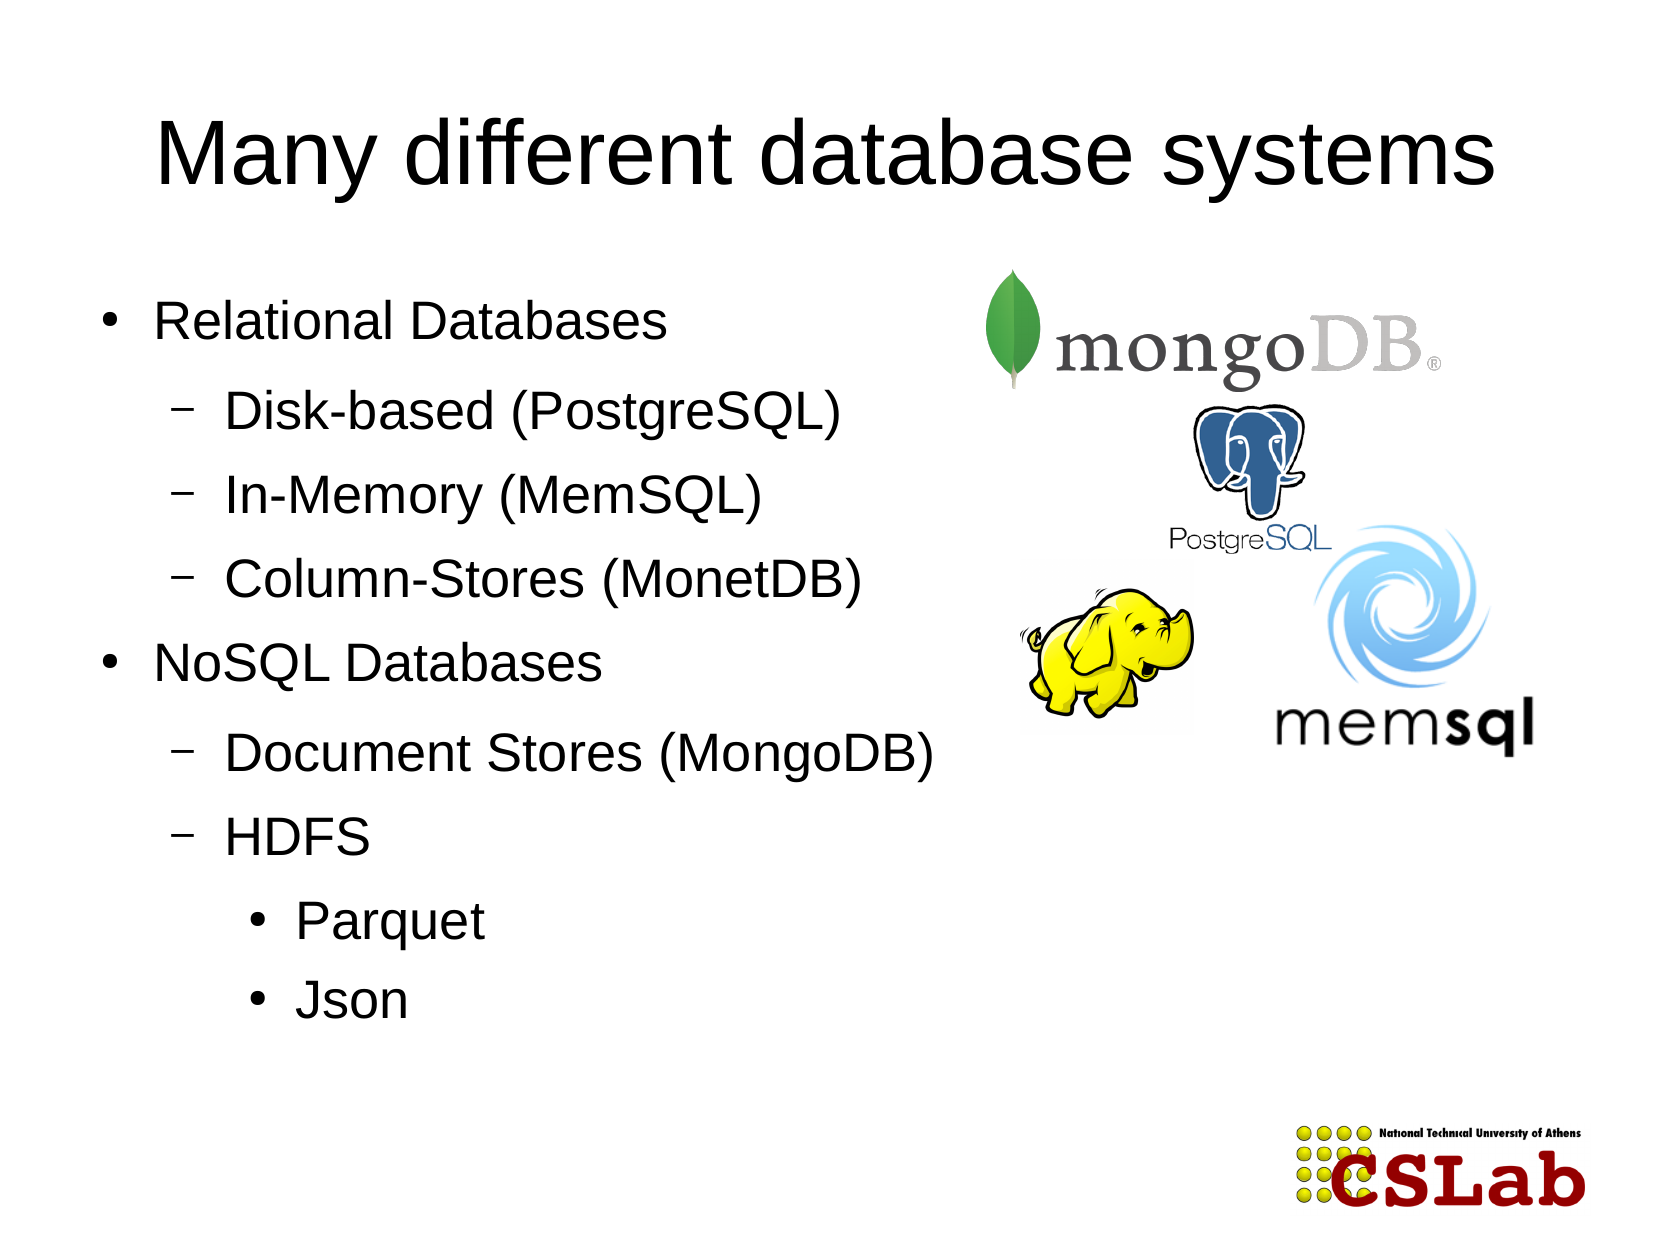

# Many different database systems
Relational Databases
Disk-based (PostgreSQL)
In-Memory (MemSQL)
Column-Stores (MonetDB)
NoSQL Databases
Document Stores (MongoDB)
HDFS
Parquet
Json